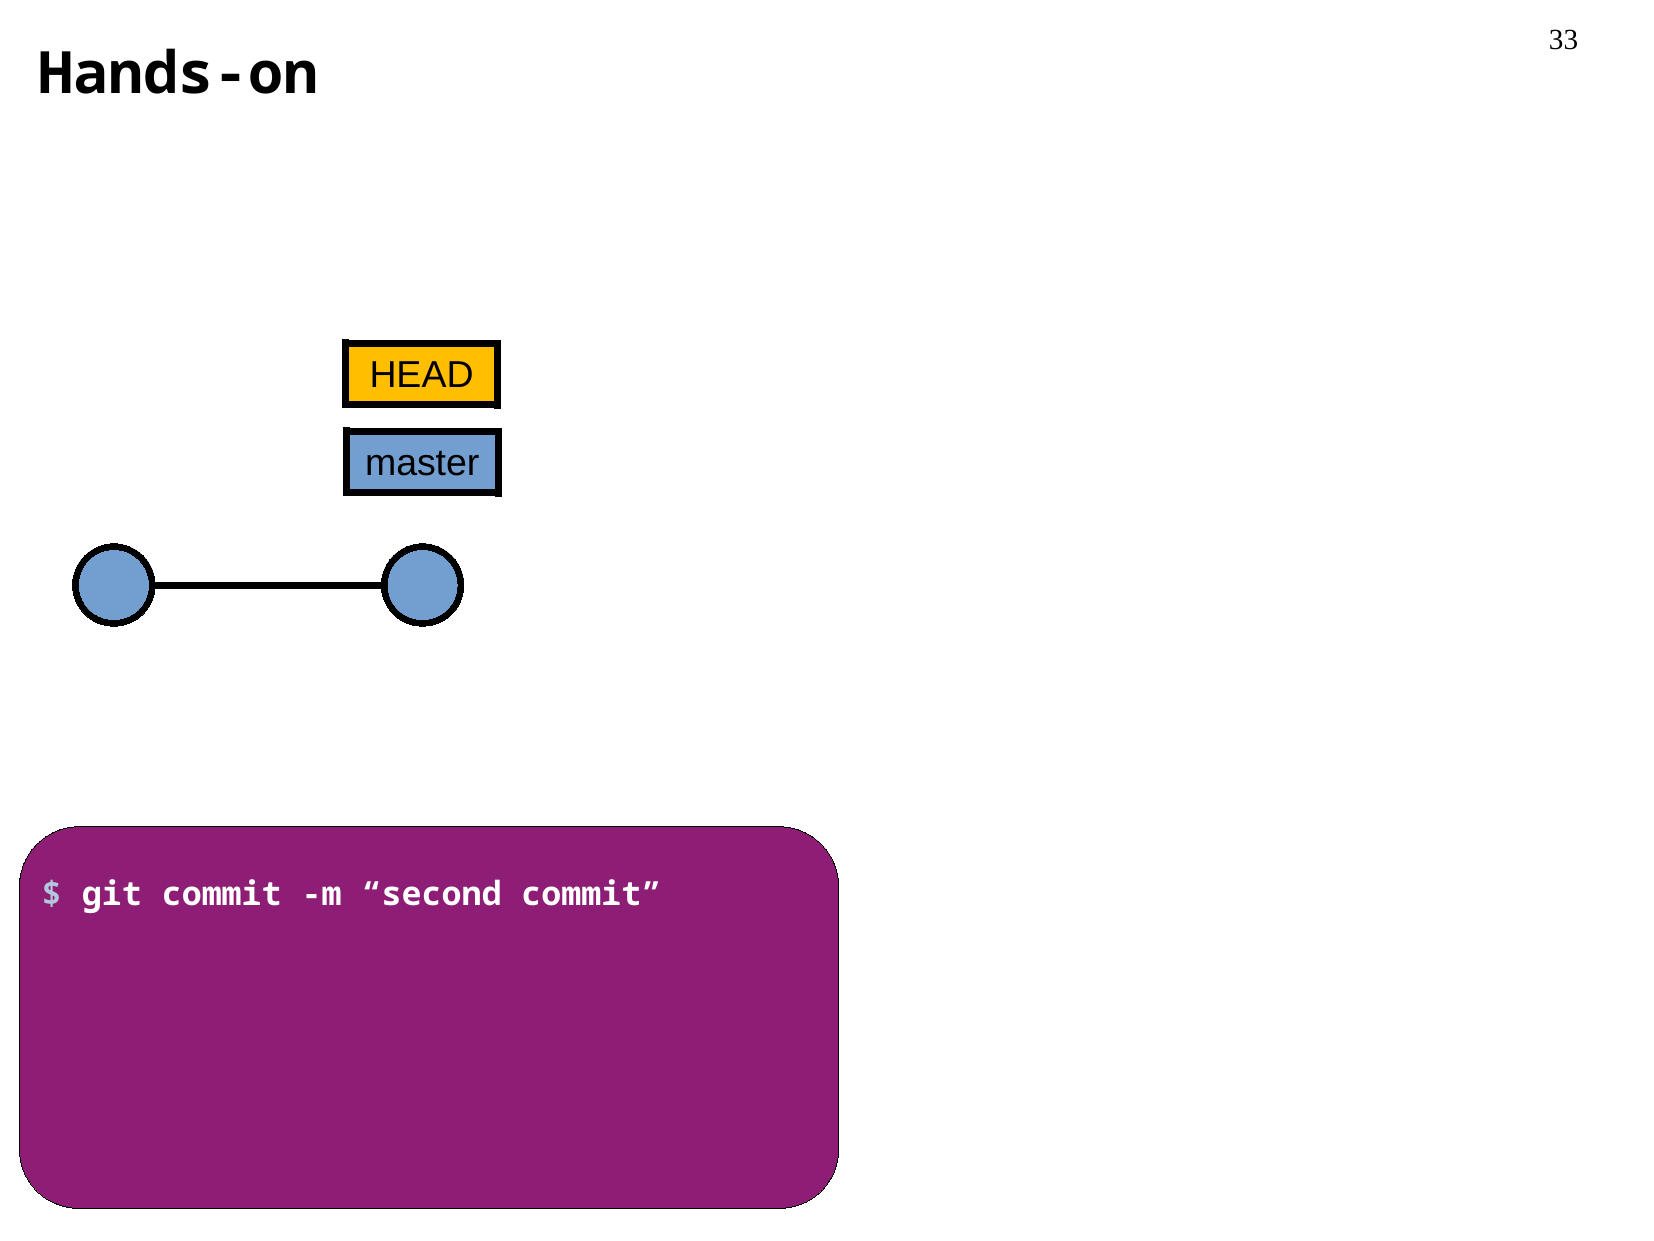

33
Hands-on
HEAD
master
$ git commit -m “second commit”